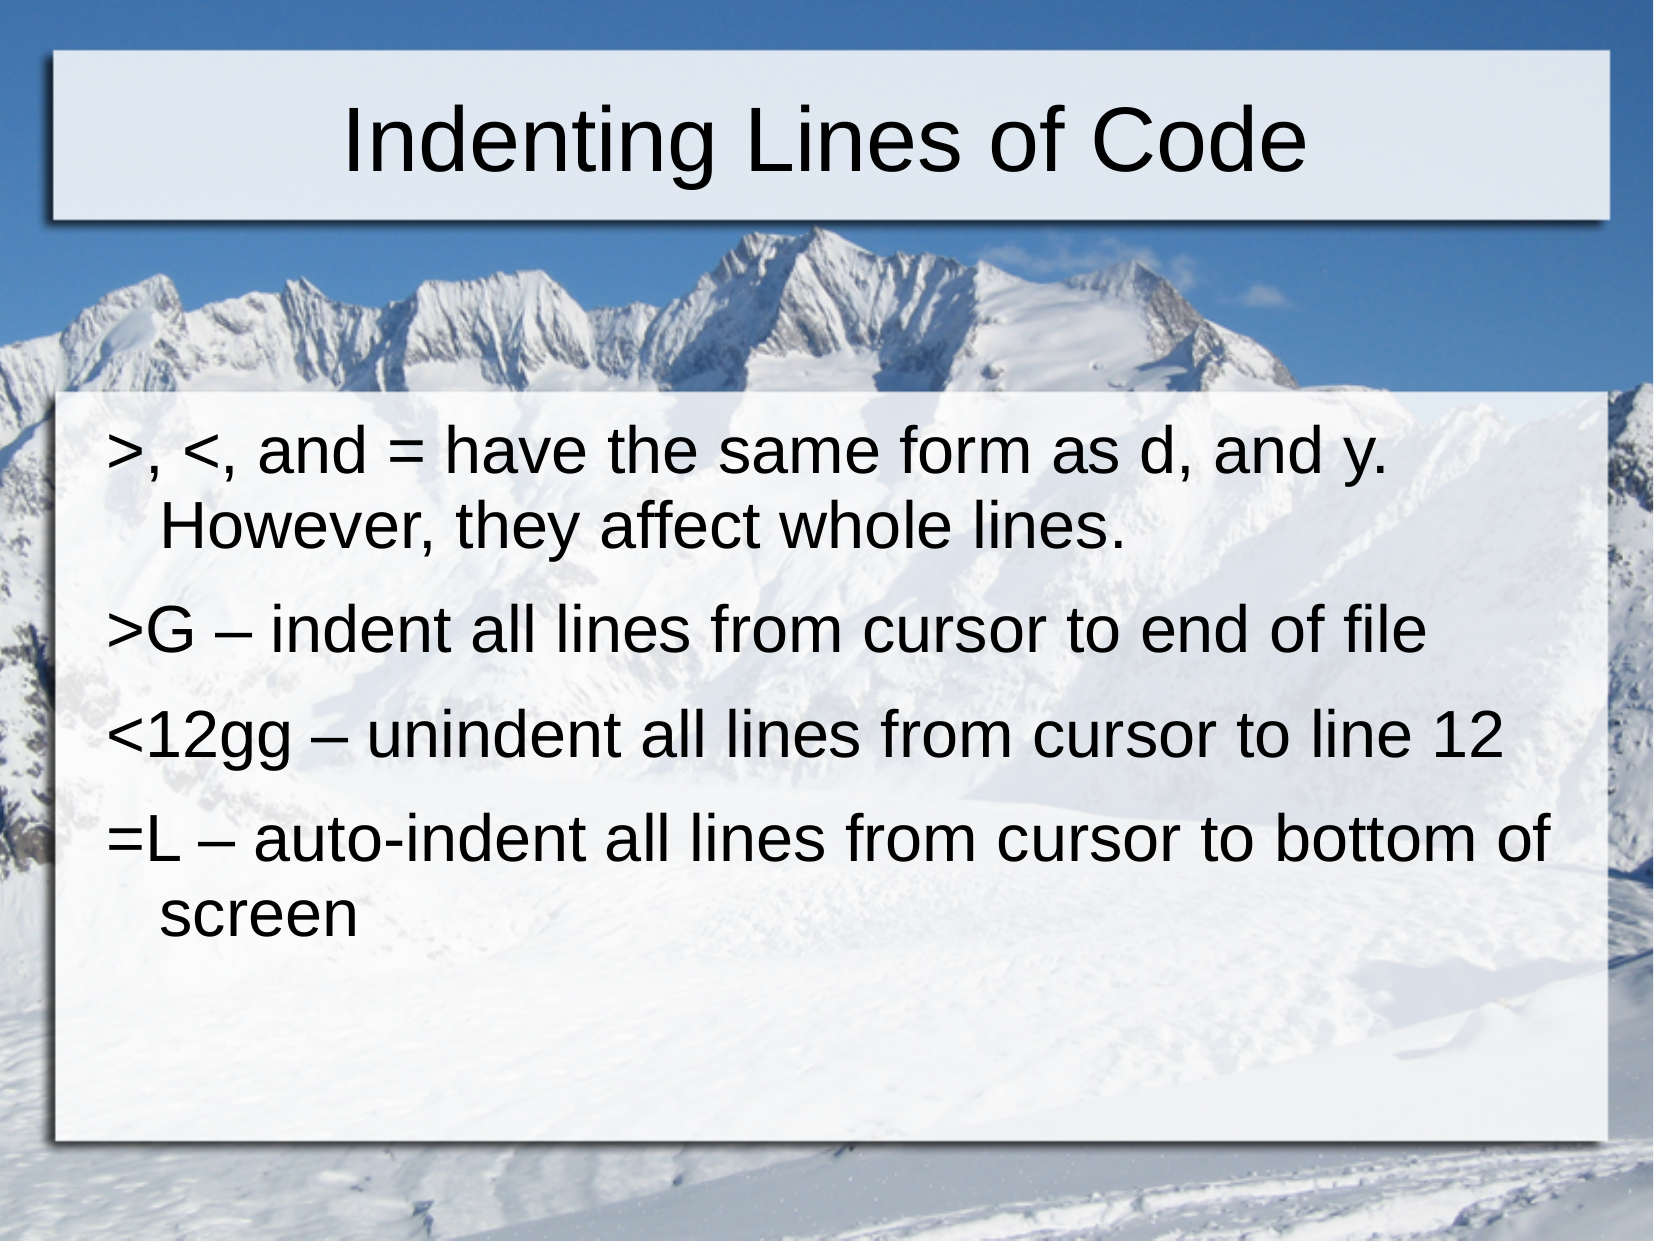

# Indenting Lines of Code
>, <, and = have the same form as d, and y. However, they affect whole lines.
>G – indent all lines from cursor to end of file
<12gg – unindent all lines from cursor to line 12
=L – auto-indent all lines from cursor to bottom of screen